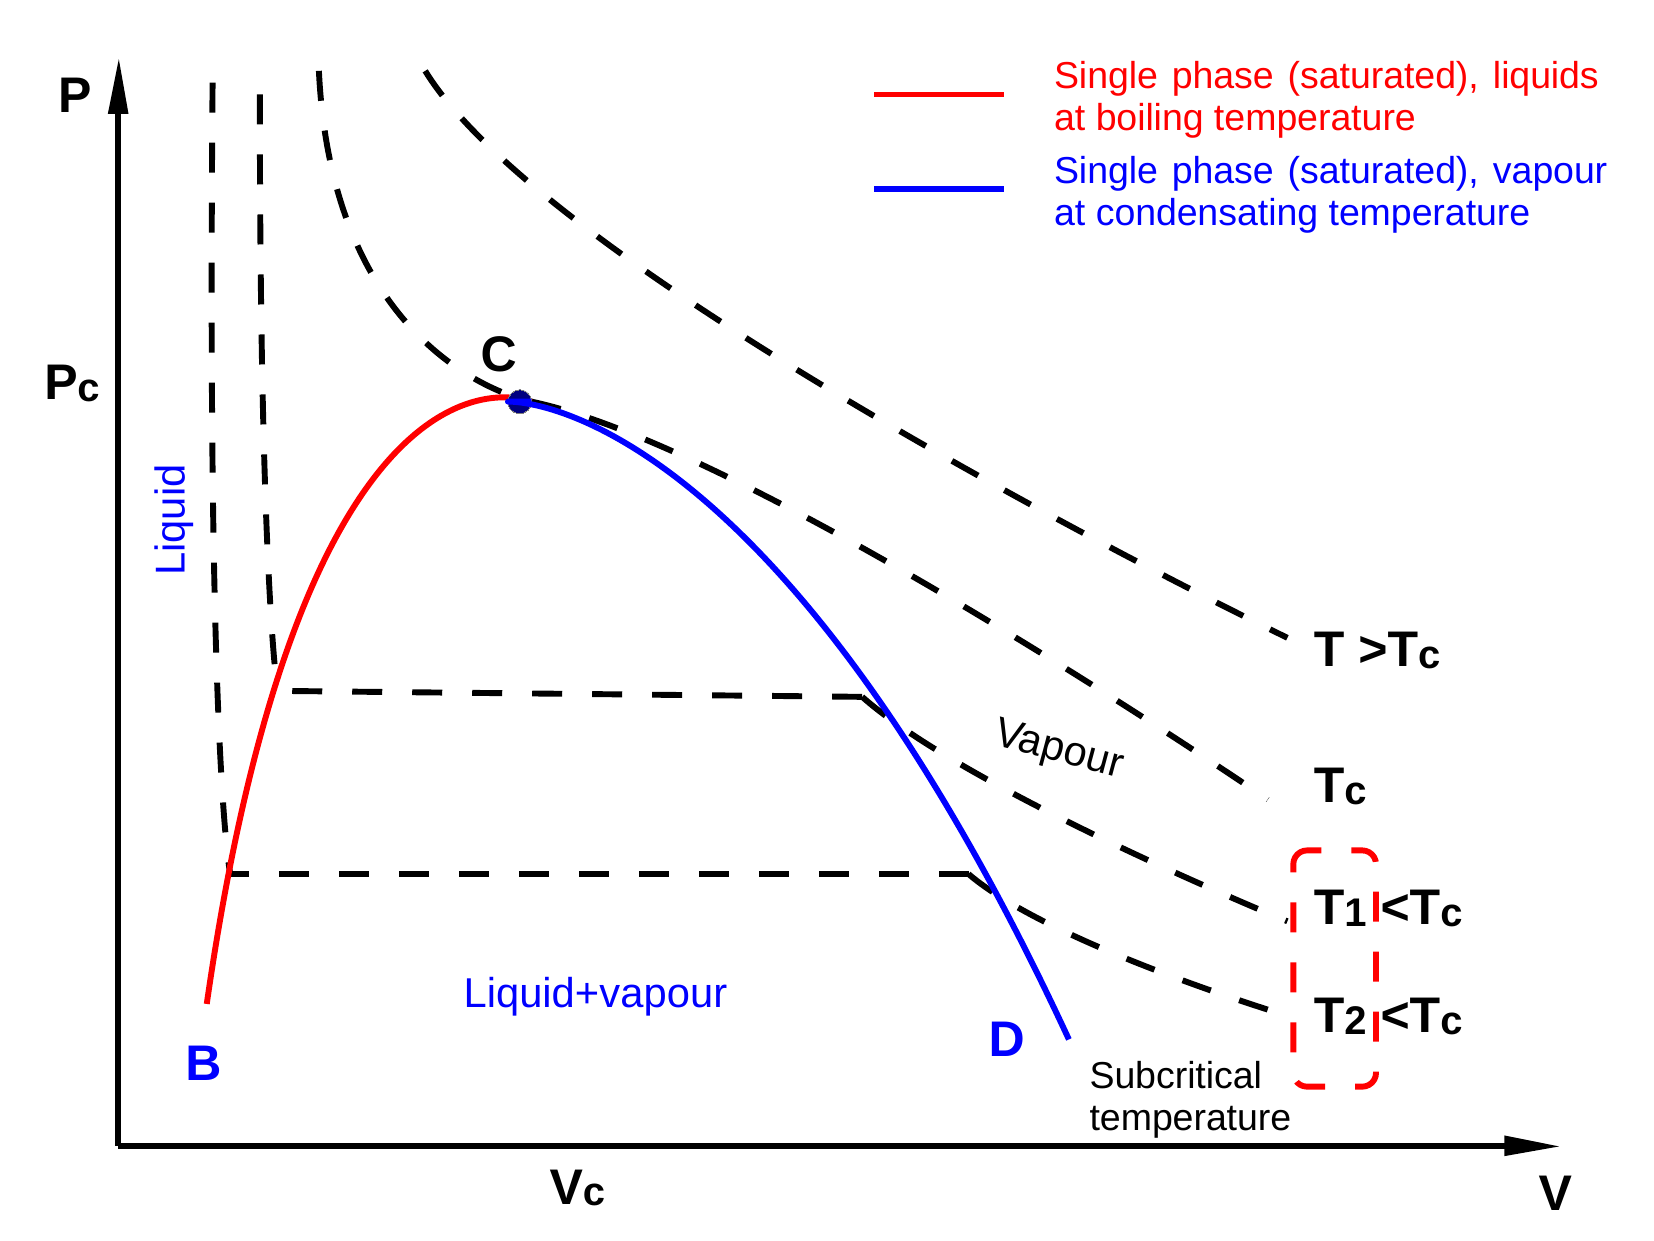

Single phase (saturated), liquids at boiling temperature
P
Single phase (saturated), vapour at condensating temperature
C
Pc
Liquid
T >Tc
Vapour
Tc
T1 <Tc
Liquid+vapour
T2 <Tc
D
B
Subcritical temperature
Vc
V